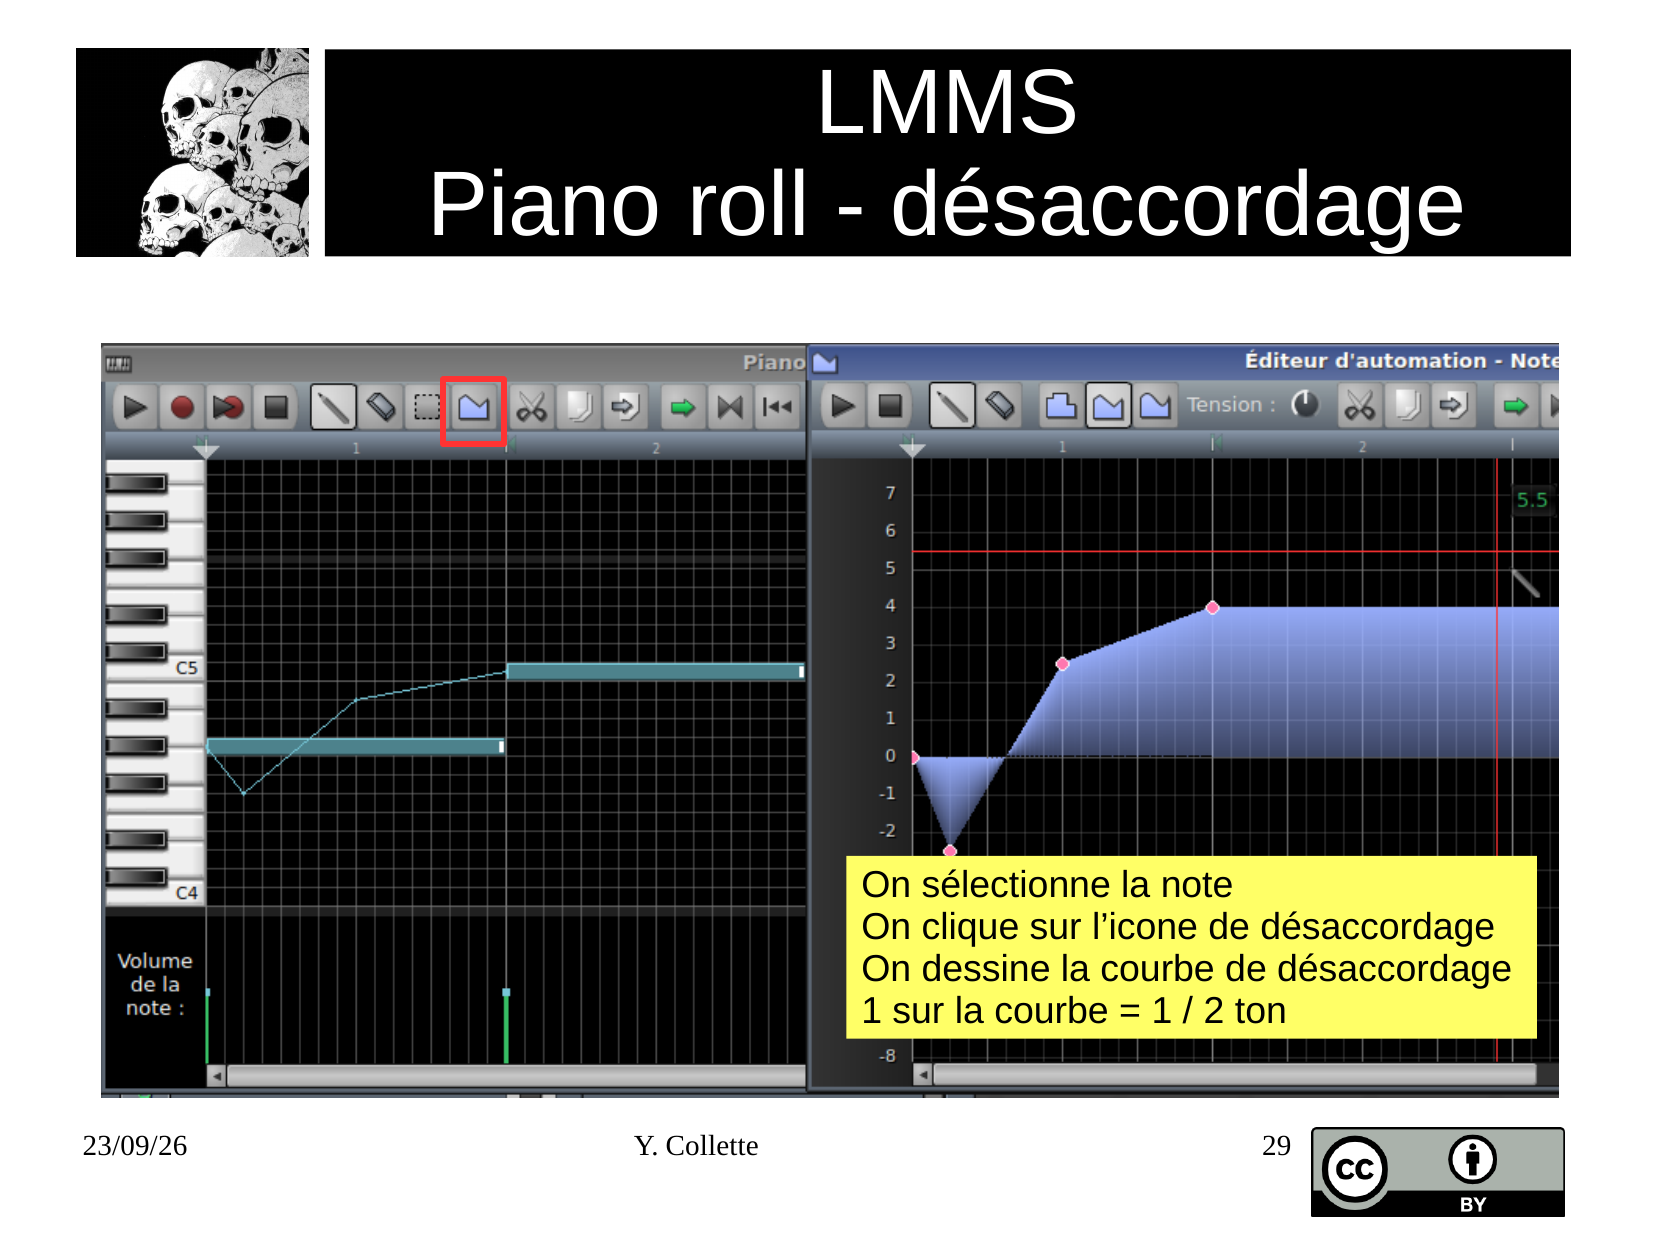

# LMMS Piano roll - désaccordage
On sélectionne la note
On clique sur l’icone de désaccordage
On dessine la courbe de désaccordage
1 sur la courbe = 1 / 2 ton
Y. Collette
29